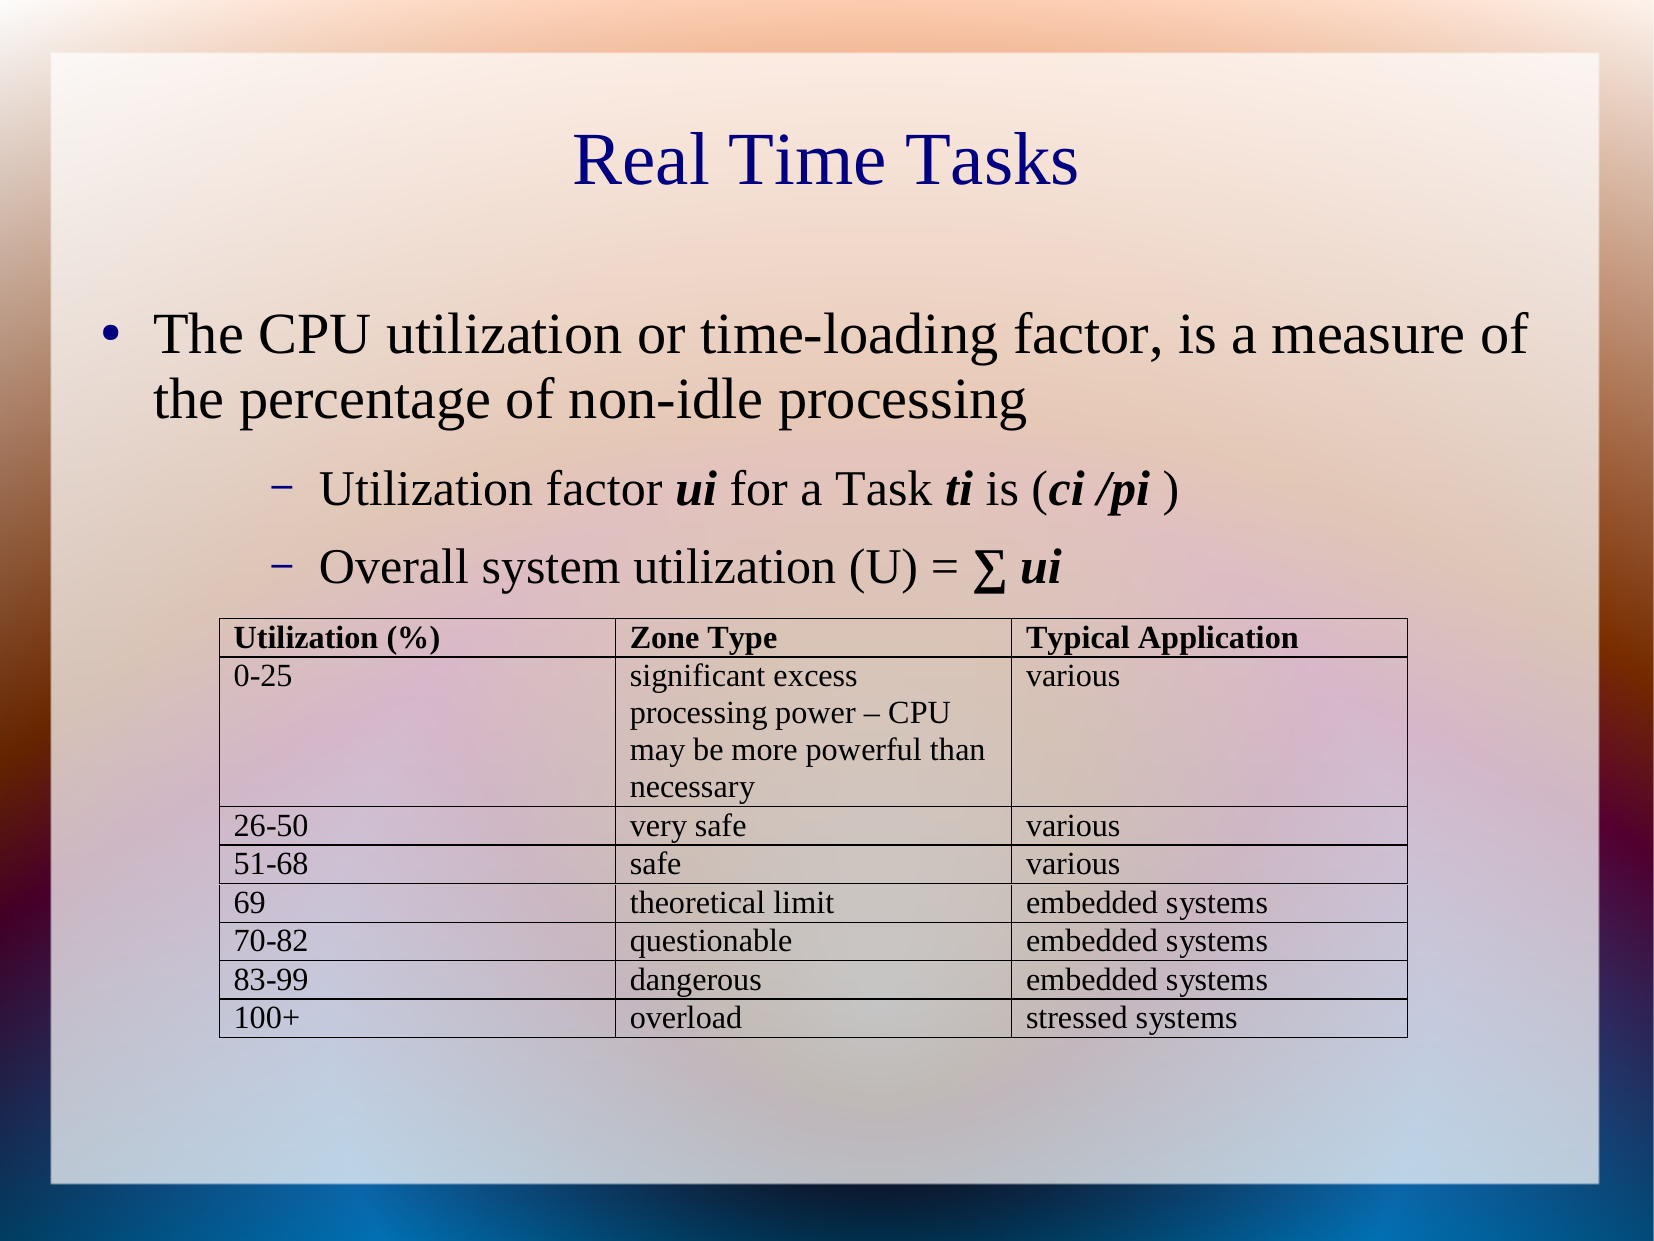

# Real Time Tasks
The CPU utilization or time-loading factor, is a measure of the percentage of non-idle processing
Utilization factor ui for a Task ti is (ci /pi )
Overall system utilization (U) = ∑ ui